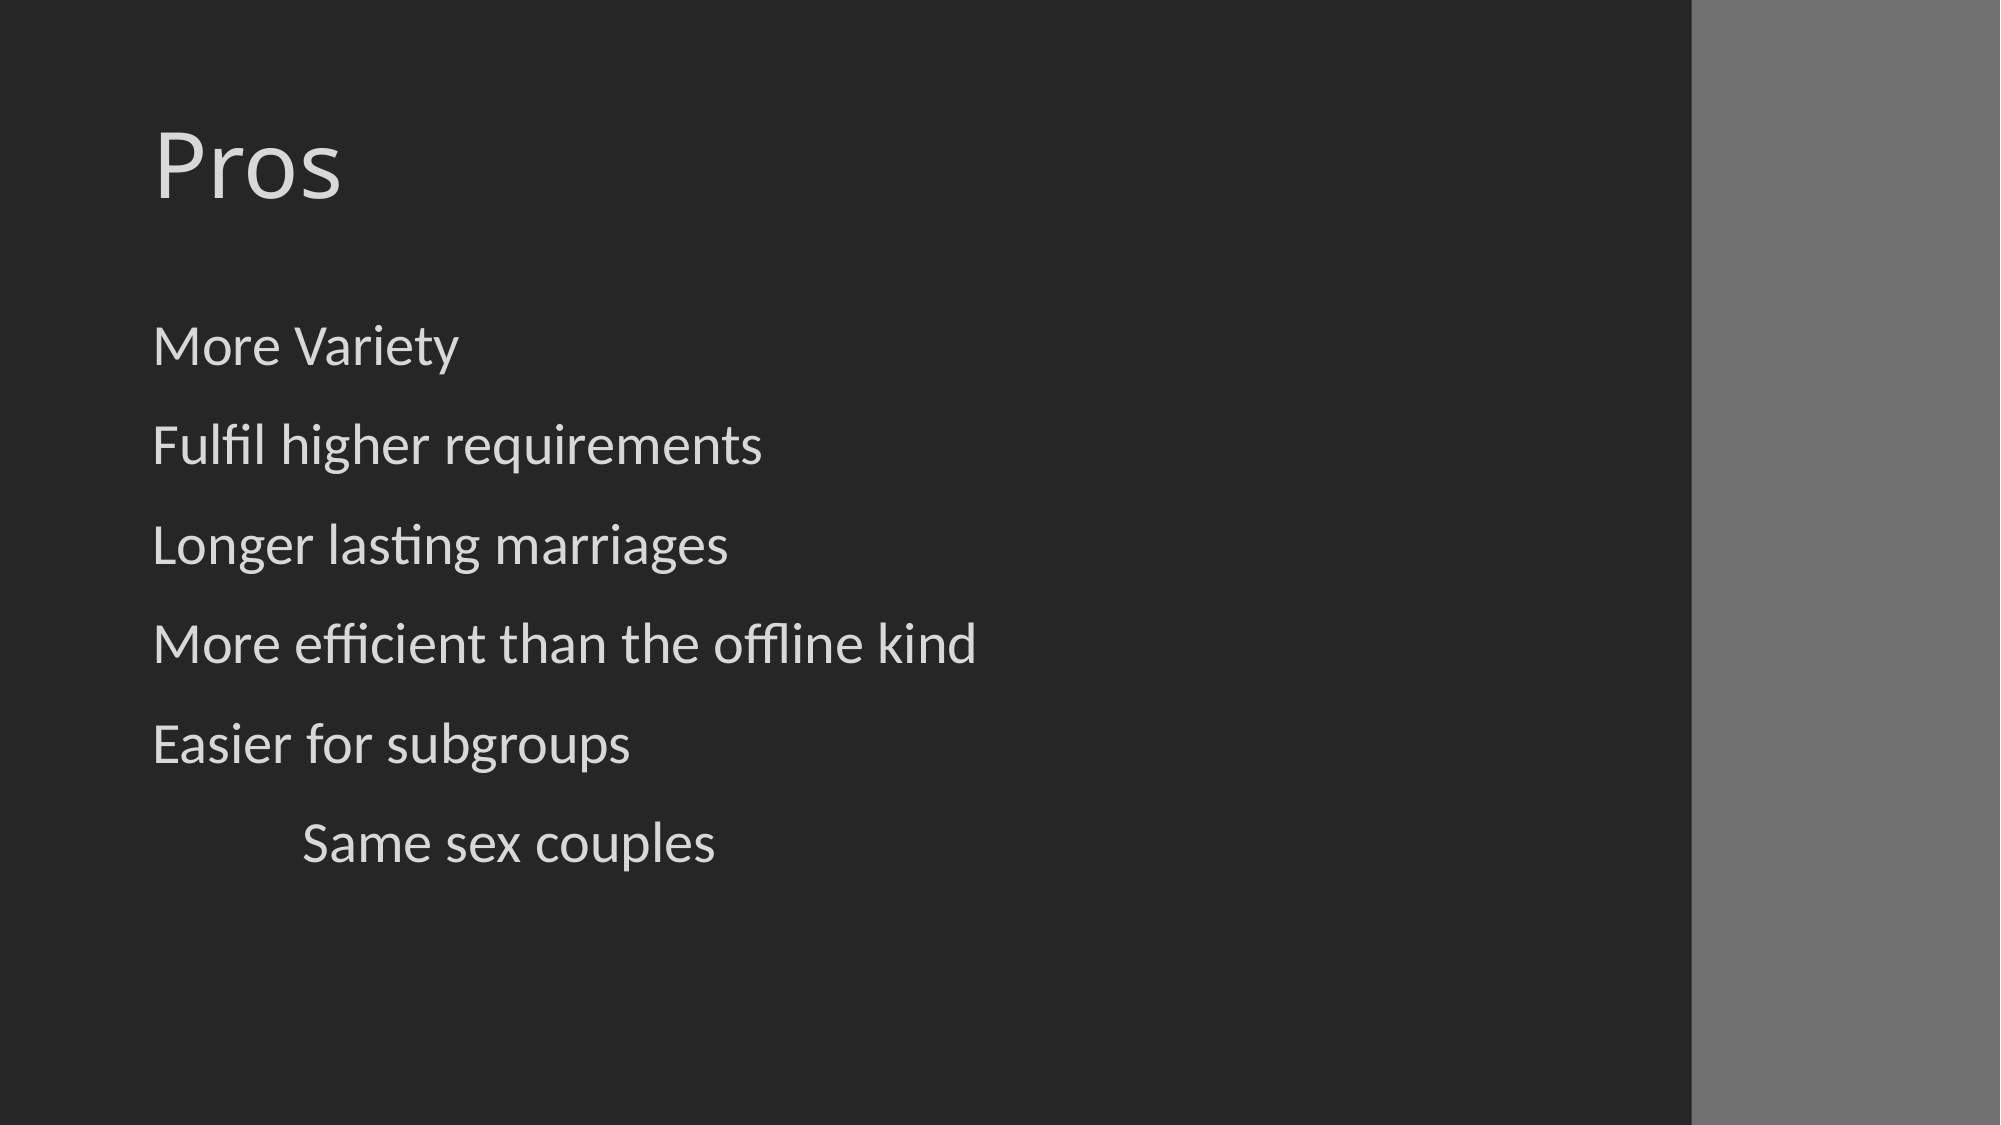

# Pros
More Variety
Fulfil higher requirements
Longer lasting marriages
More efficient than the offline kind
Easier for subgroups
 	Same sex couples